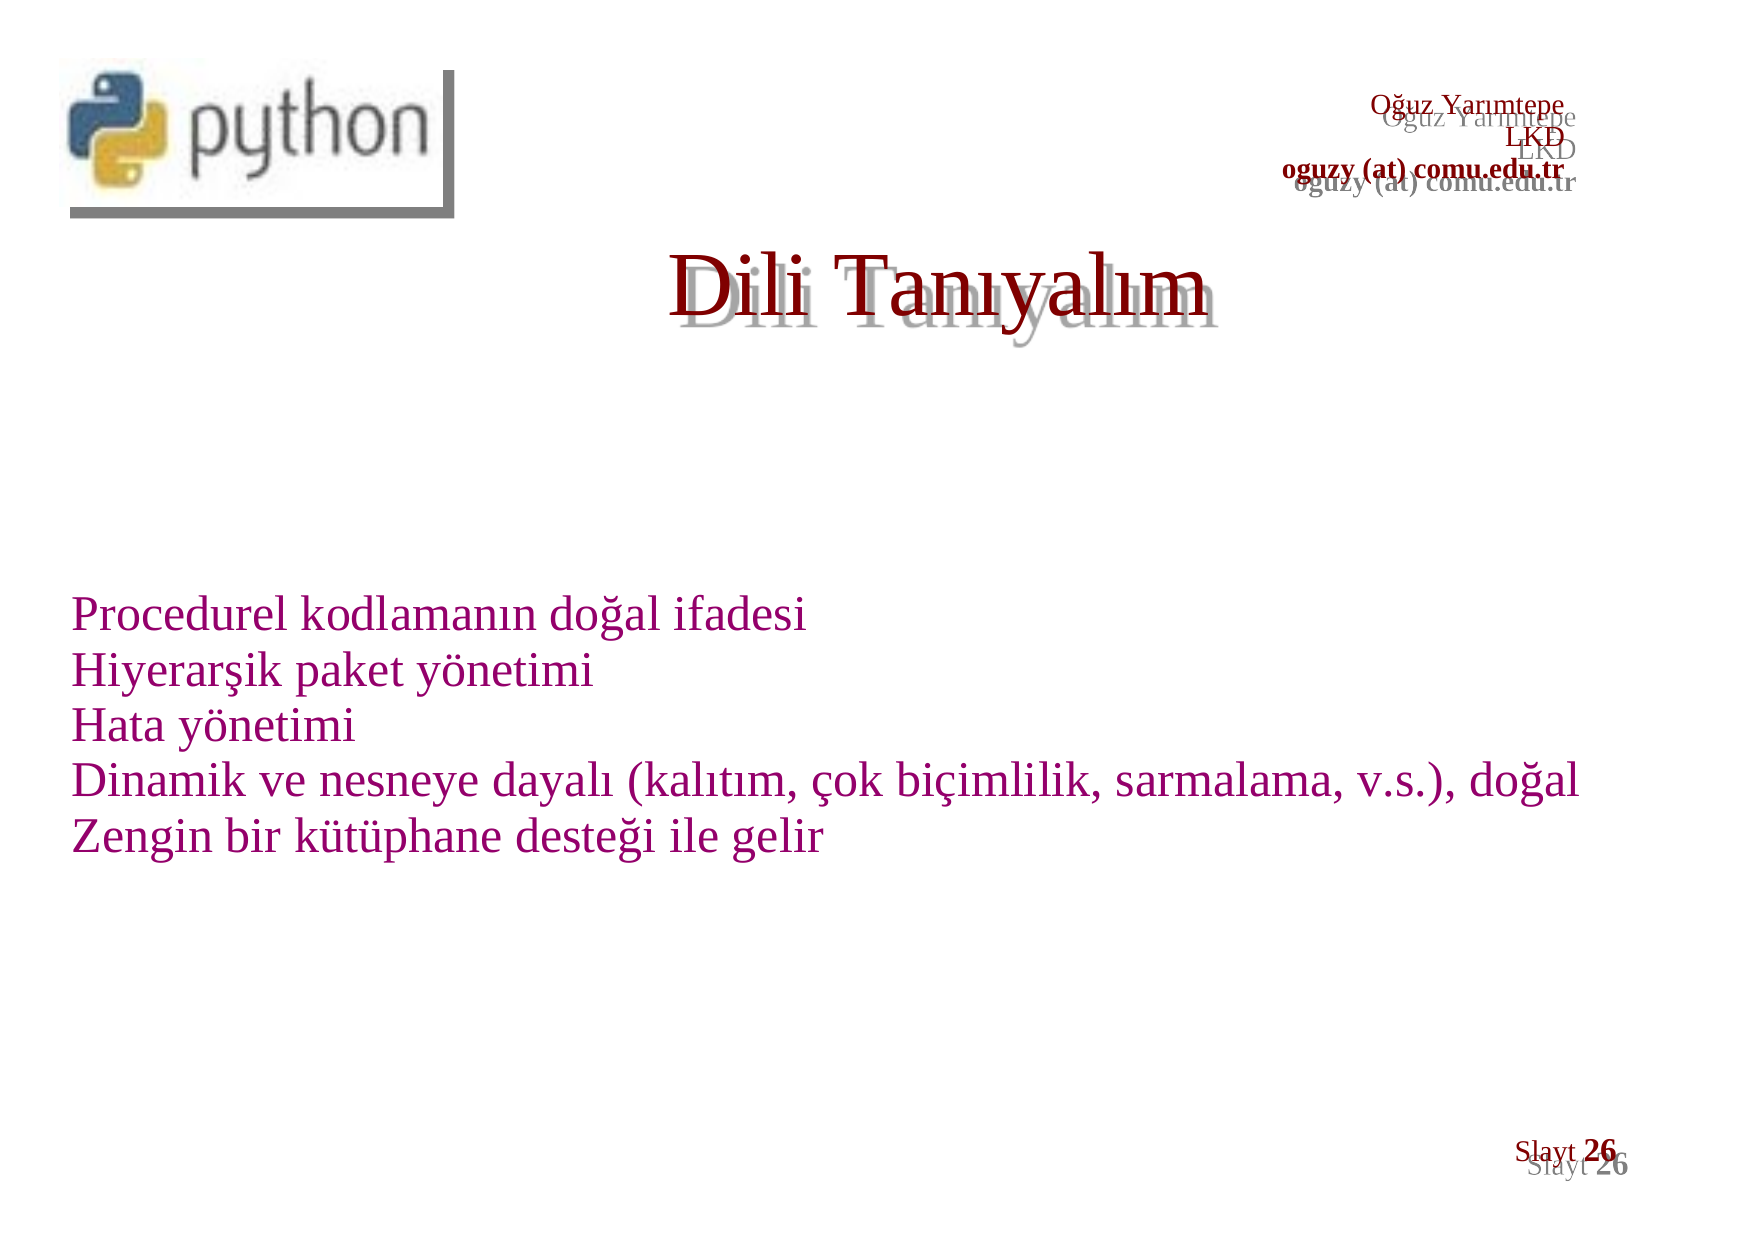

# Dili Tanıyalım
 Procedurel kodlamanın doğal ifadesi
 Hiyerarşik paket yönetimi
 Hata yönetimi
 Dinamik ve nesneye dayalı (kalıtım, çok biçimlilik, sarmalama, v.s.), doğal
 Zengin bir kütüphane desteği ile gelir